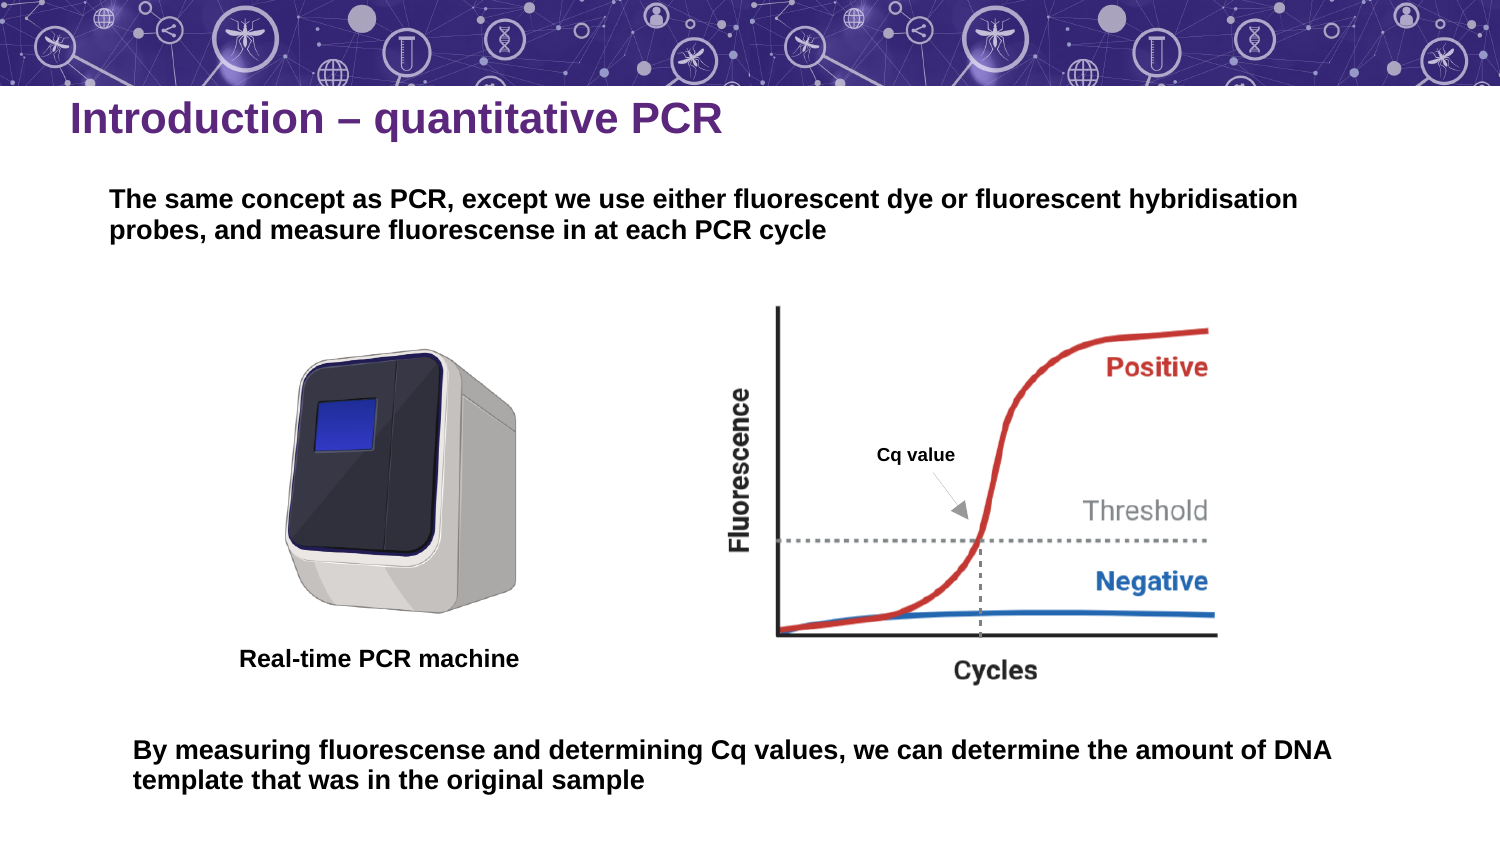

# Introduction – quantitative PCR
The same concept as PCR, except we use either fluorescent dye or fluorescent hybridisation probes, and measure fluorescense in at each PCR cycle
Cq value
Real-time PCR machine
By measuring fluorescense and determining Cq values, we can determine the amount of DNA template that was in the original sample